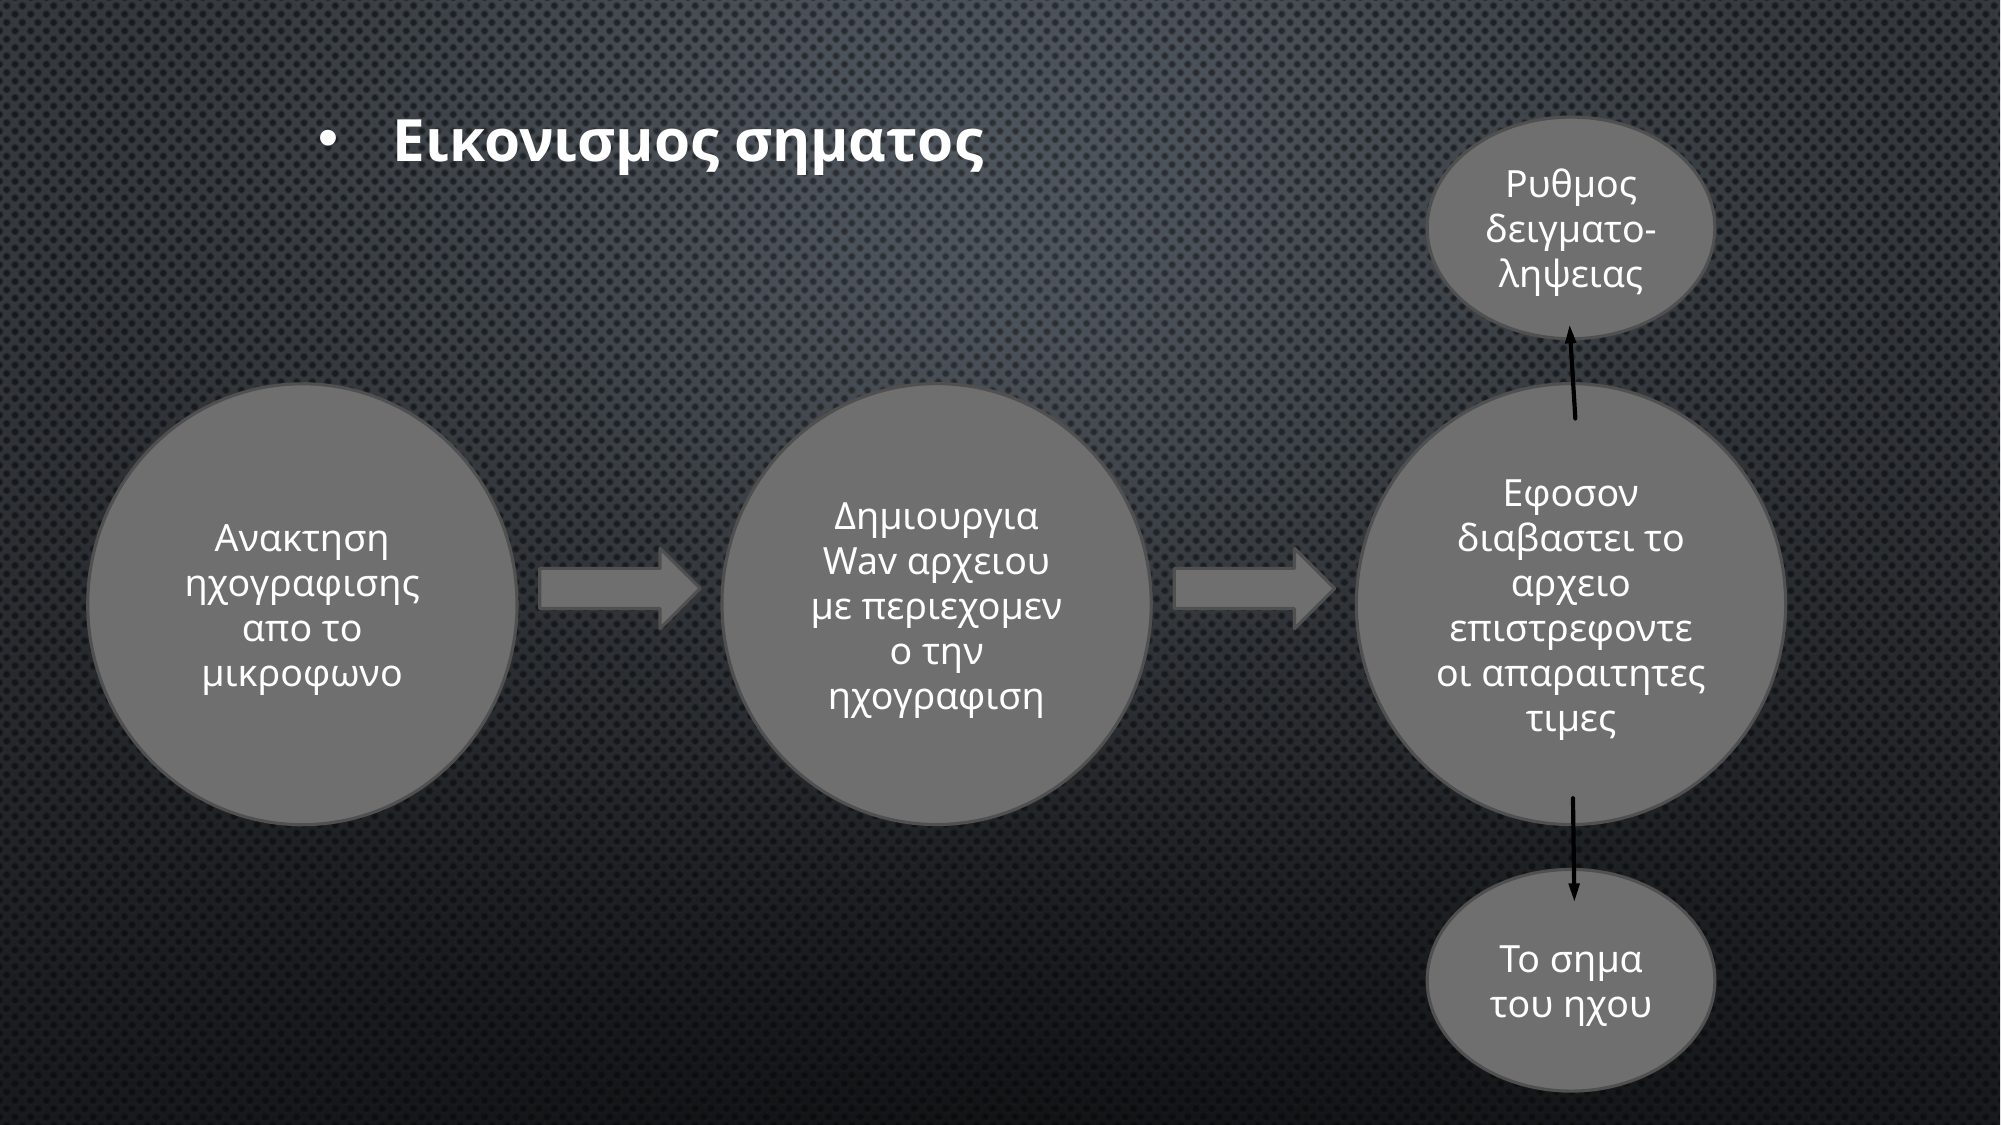

Εικονισμος σηματος
Ρυθμος δειγματο-ληψειας
Δημιουργια Wav αρχειου με περιεχομενο την ηχογραφιση
Εφοσον διαβαστει το αρχειο επιστρεφοντε οι απαραιτητες τιμες
Ανακτηση ηχογραφισης απο το μικροφωνο
Το σημα του ηχου